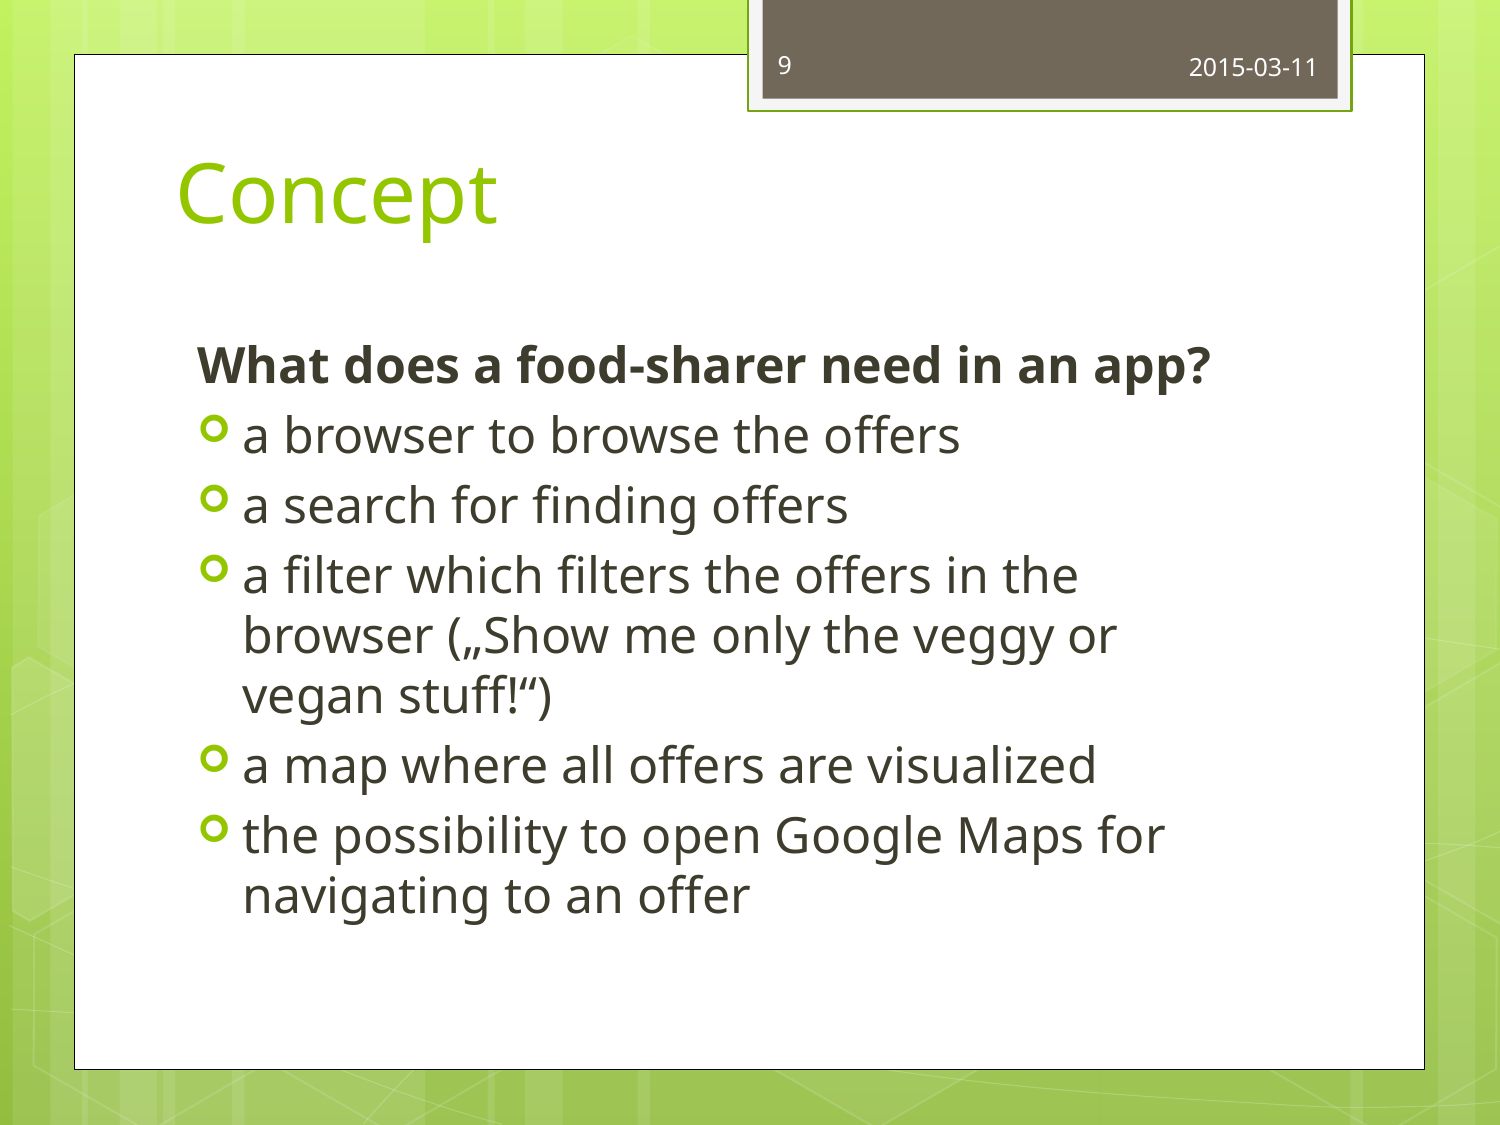

2015-03-11
# Concept
What does a food-sharer need in an app?
a browser to browse the offers
a search for finding offers
a filter which filters the offers in the browser („Show me only the veggy or vegan stuff!“)
a map where all offers are visualized
the possibility to open Google Maps for navigating to an offer